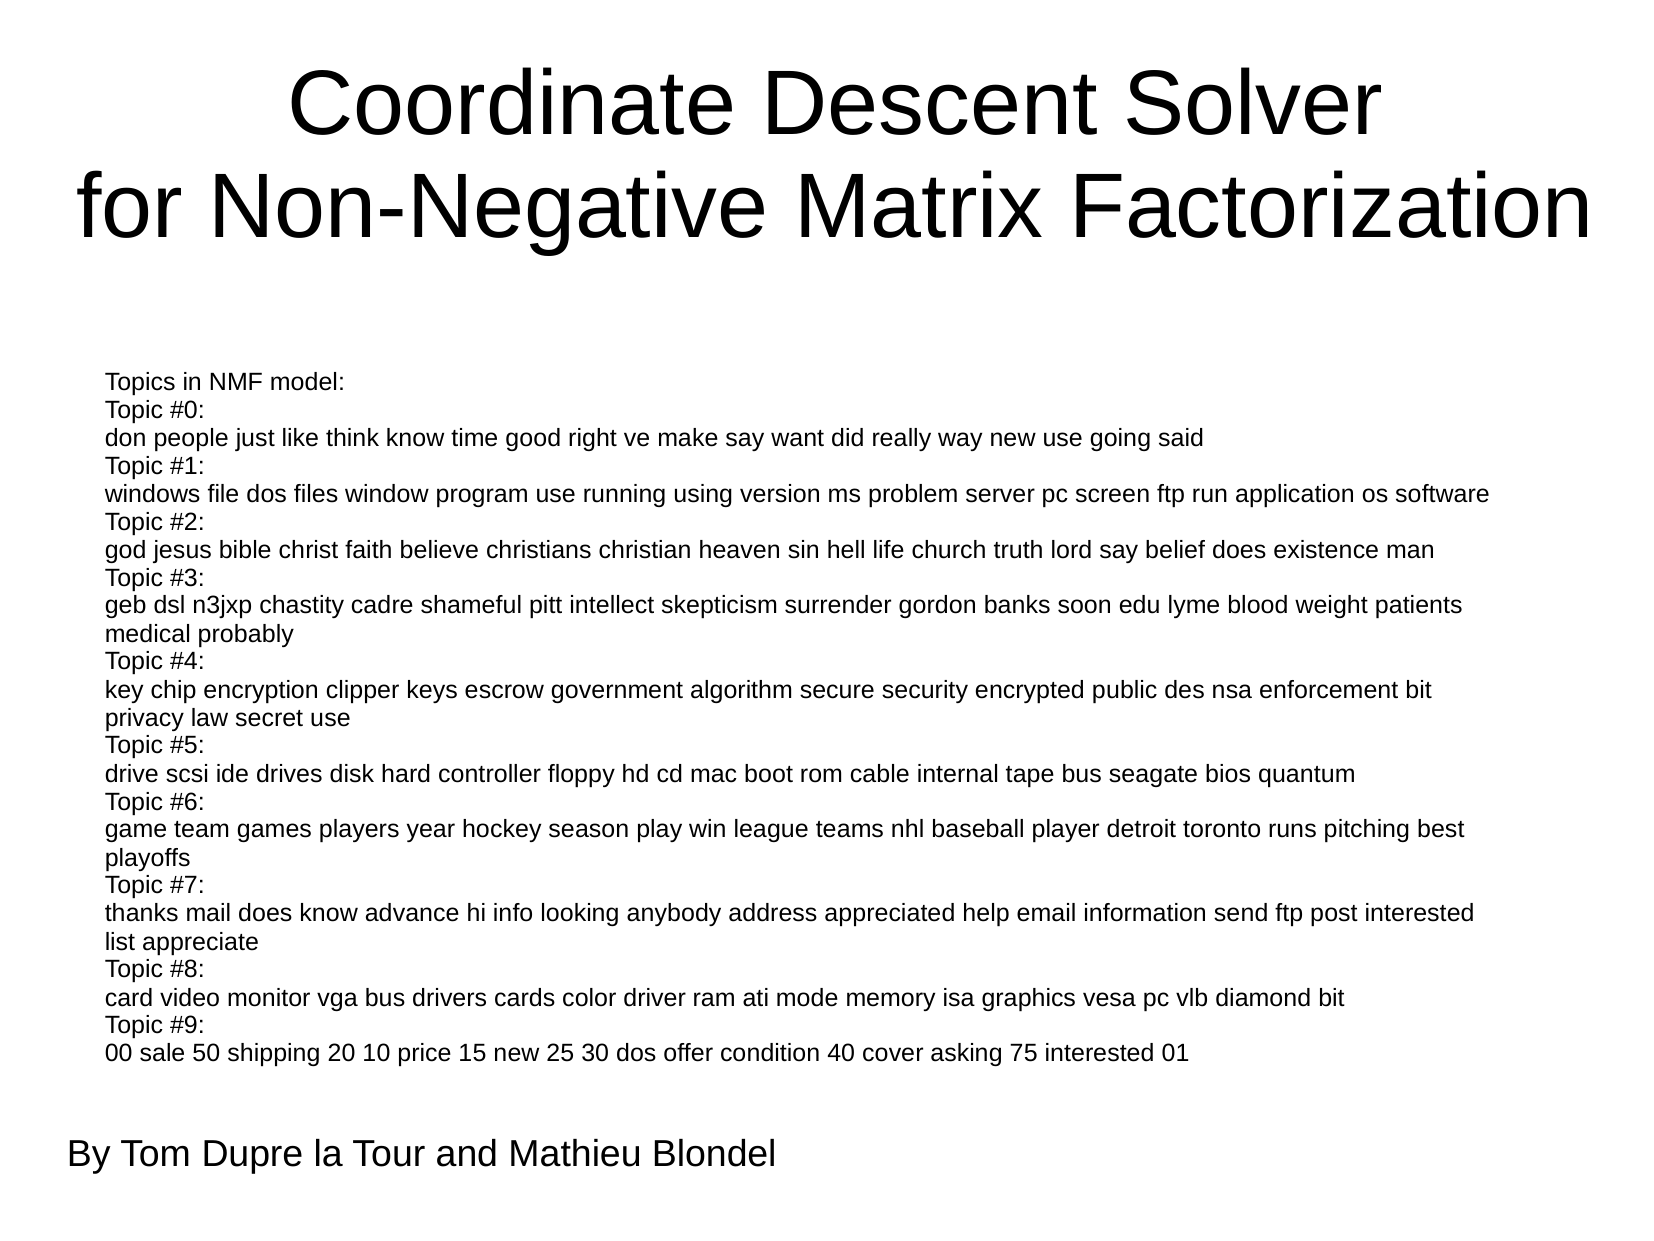

# Coordinate Descent Solver for Non-Negative Matrix Factorization
Topics in NMF model:
Topic #0:
don people just like think know time good right ve make say want did really way new use going said
Topic #1:
windows file dos files window program use running using version ms problem server pc screen ftp run application os software
Topic #2:
god jesus bible christ faith believe christians christian heaven sin hell life church truth lord say belief does existence man
Topic #3:
geb dsl n3jxp chastity cadre shameful pitt intellect skepticism surrender gordon banks soon edu lyme blood weight patients medical probably
Topic #4:
key chip encryption clipper keys escrow government algorithm secure security encrypted public des nsa enforcement bit privacy law secret use
Topic #5:
drive scsi ide drives disk hard controller floppy hd cd mac boot rom cable internal tape bus seagate bios quantum
Topic #6:
game team games players year hockey season play win league teams nhl baseball player detroit toronto runs pitching best playoffs
Topic #7:
thanks mail does know advance hi info looking anybody address appreciated help email information send ftp post interested list appreciate
Topic #8:
card video monitor vga bus drivers cards color driver ram ati mode memory isa graphics vesa pc vlb diamond bit
Topic #9:
00 sale 50 shipping 20 10 price 15 new 25 30 dos offer condition 40 cover asking 75 interested 01
By Tom Dupre la Tour and Mathieu Blondel